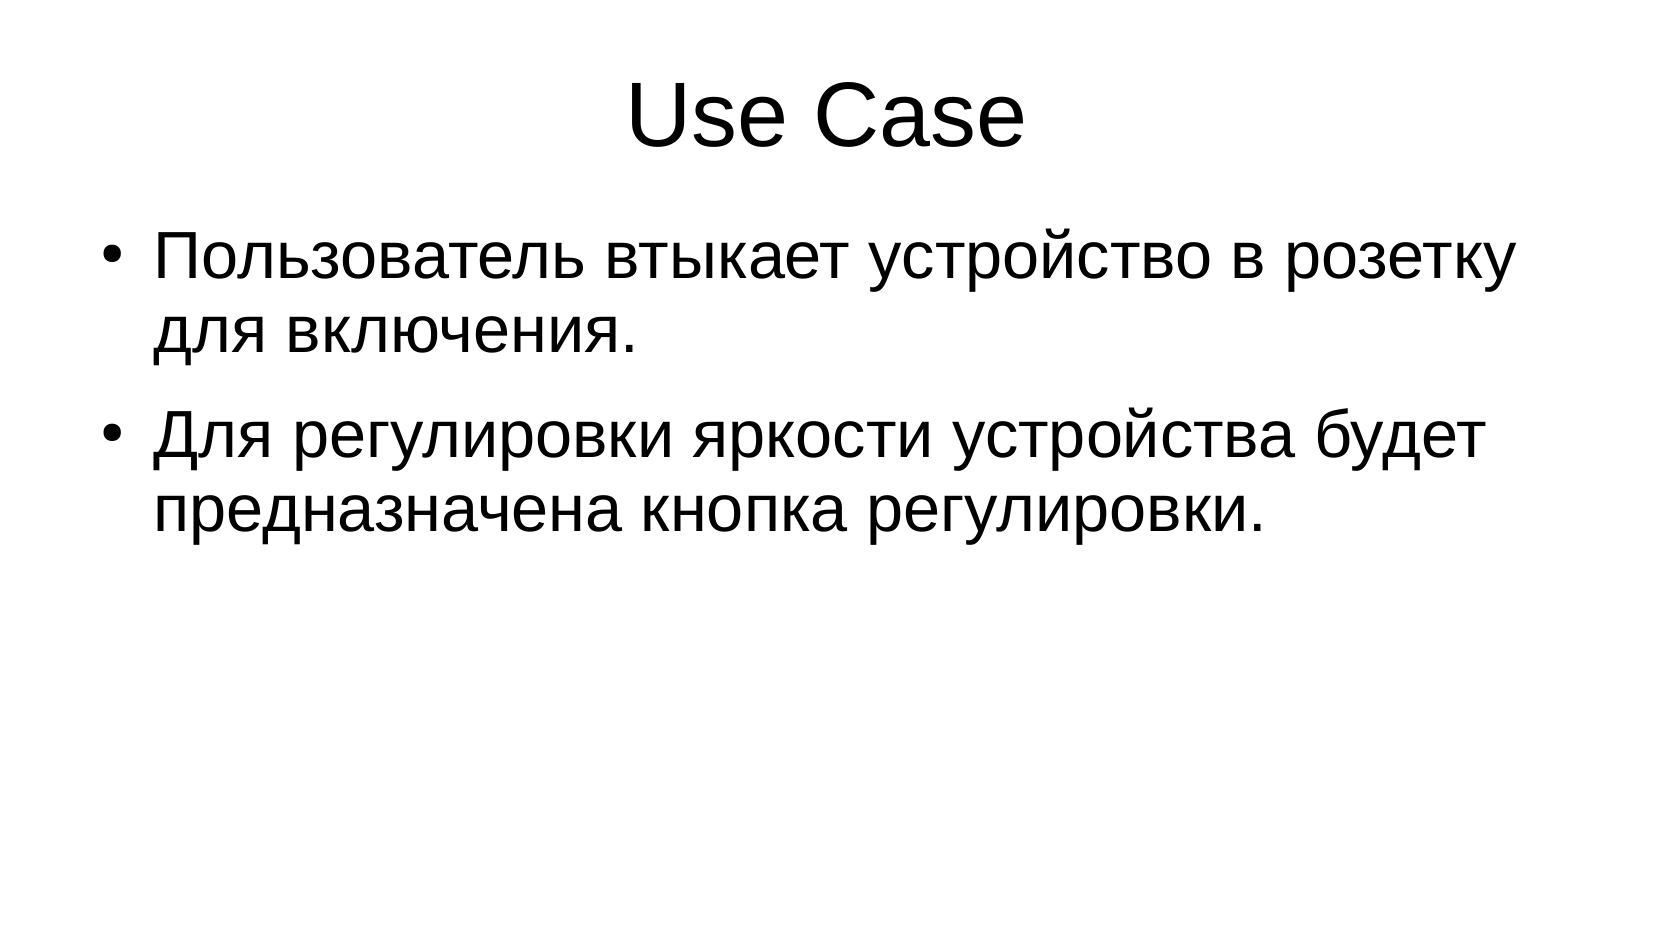

# Use Case
Пользователь втыкает устройство в розетку для включения.
Для регулировки яркости устройства будет предназначена кнопка регулировки.